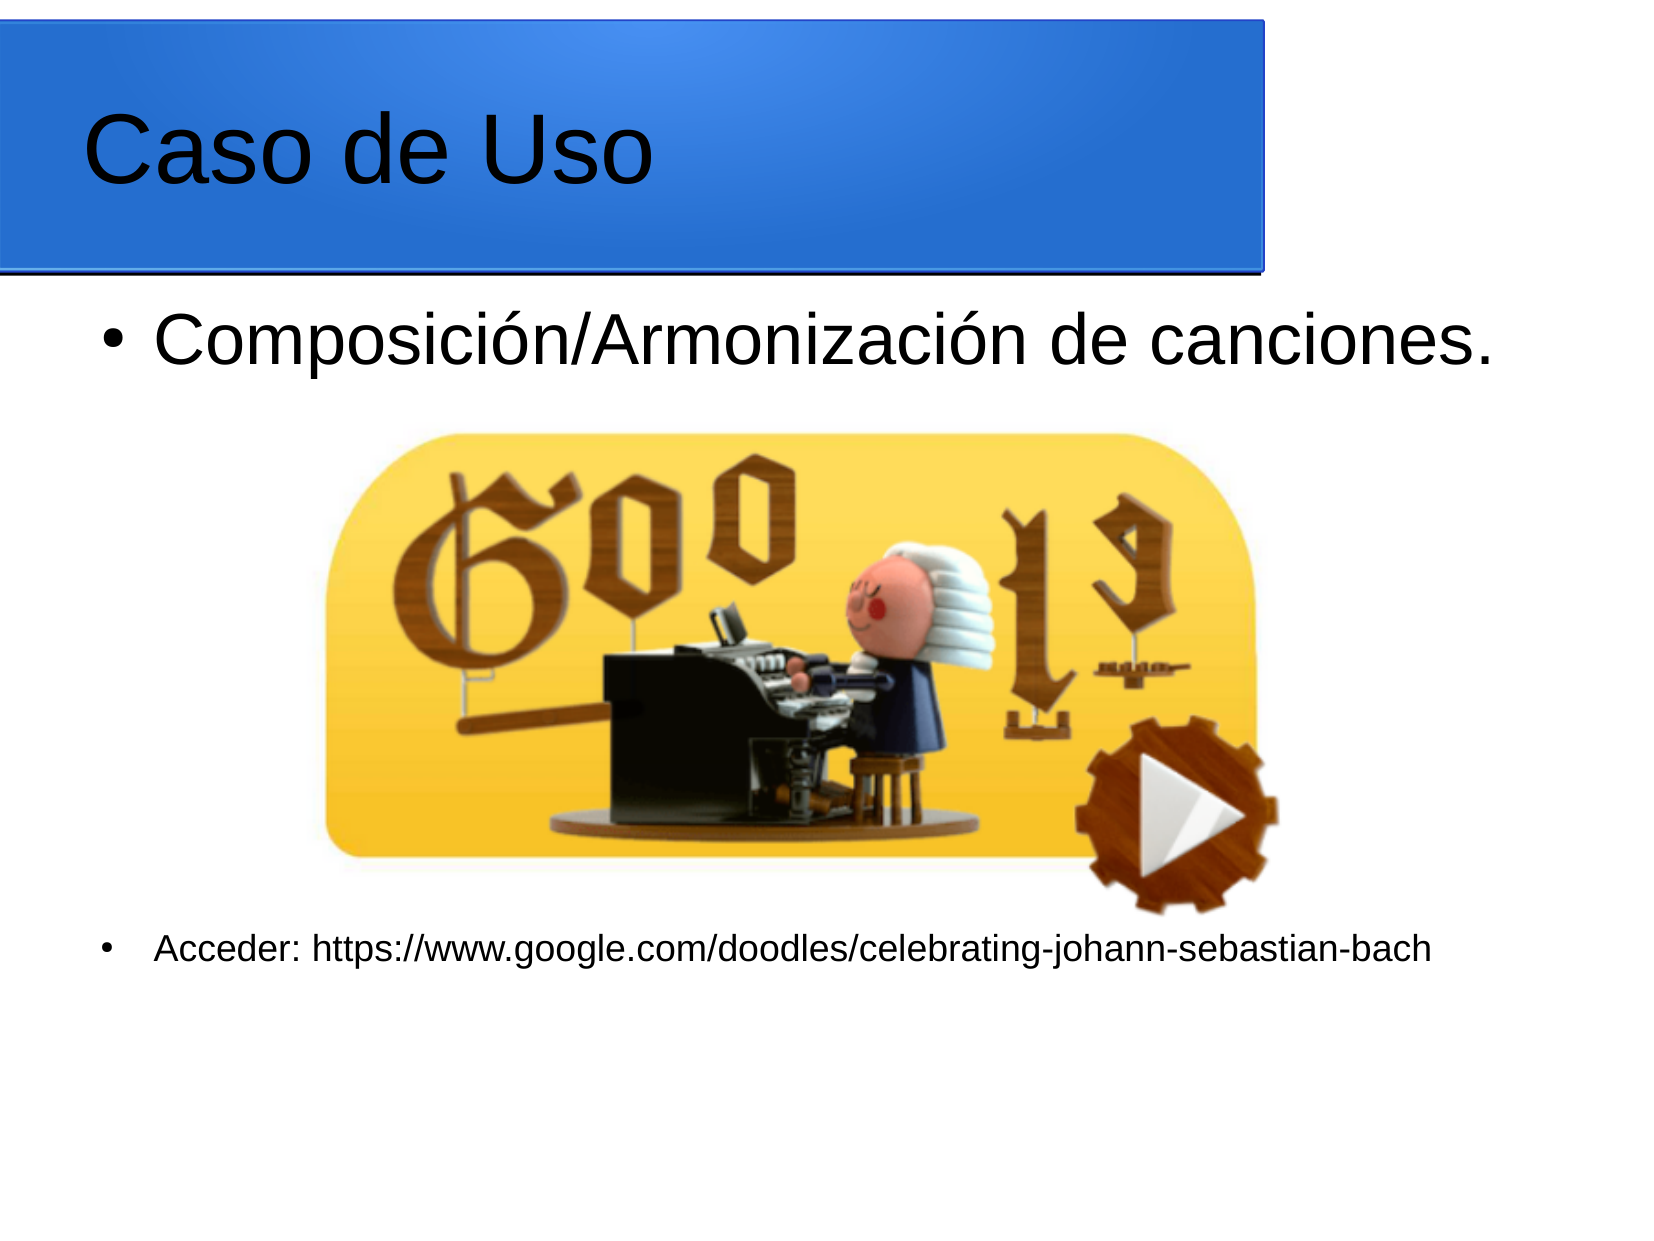

# Caso de Uso
Composición/Armonización de canciones.
Acceder: https://www.google.com/doodles/celebrating-johann-sebastian-bach